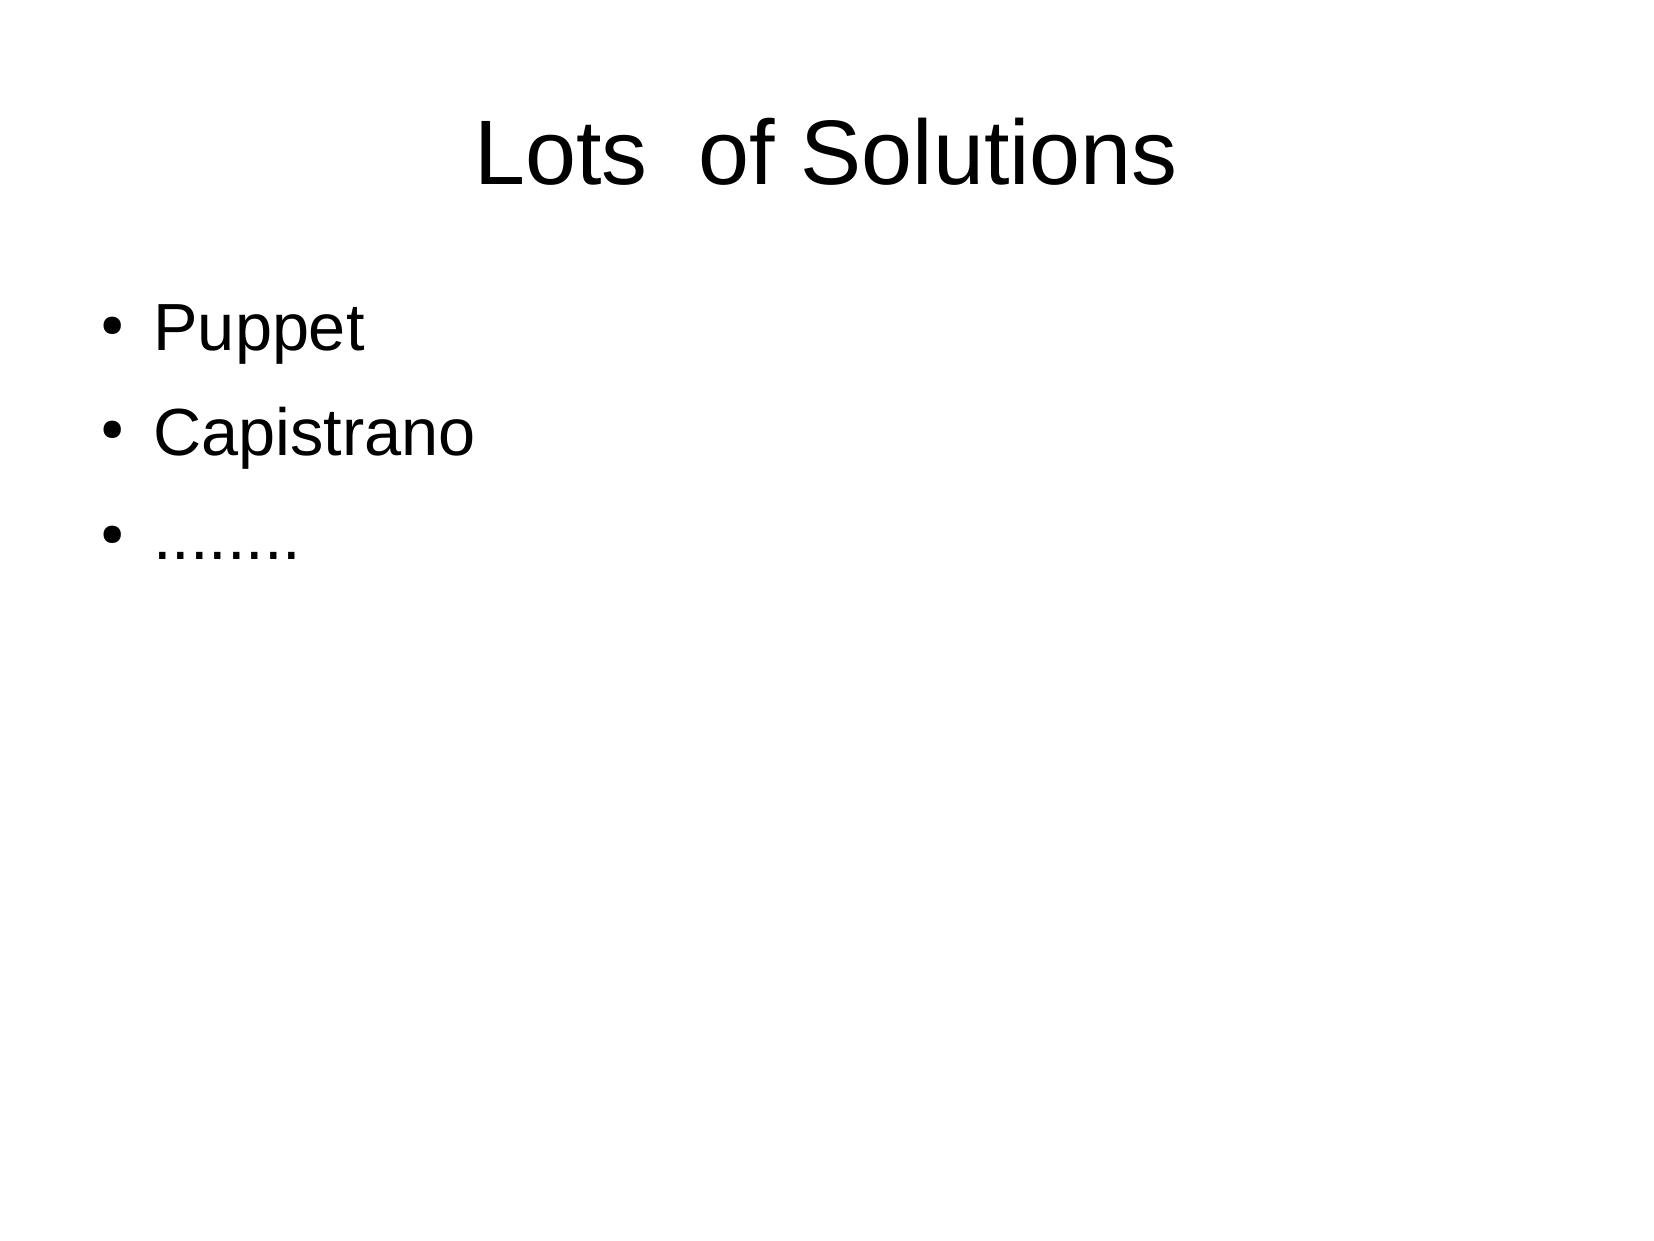

# Lots of Solutions
Puppet
Capistrano
........